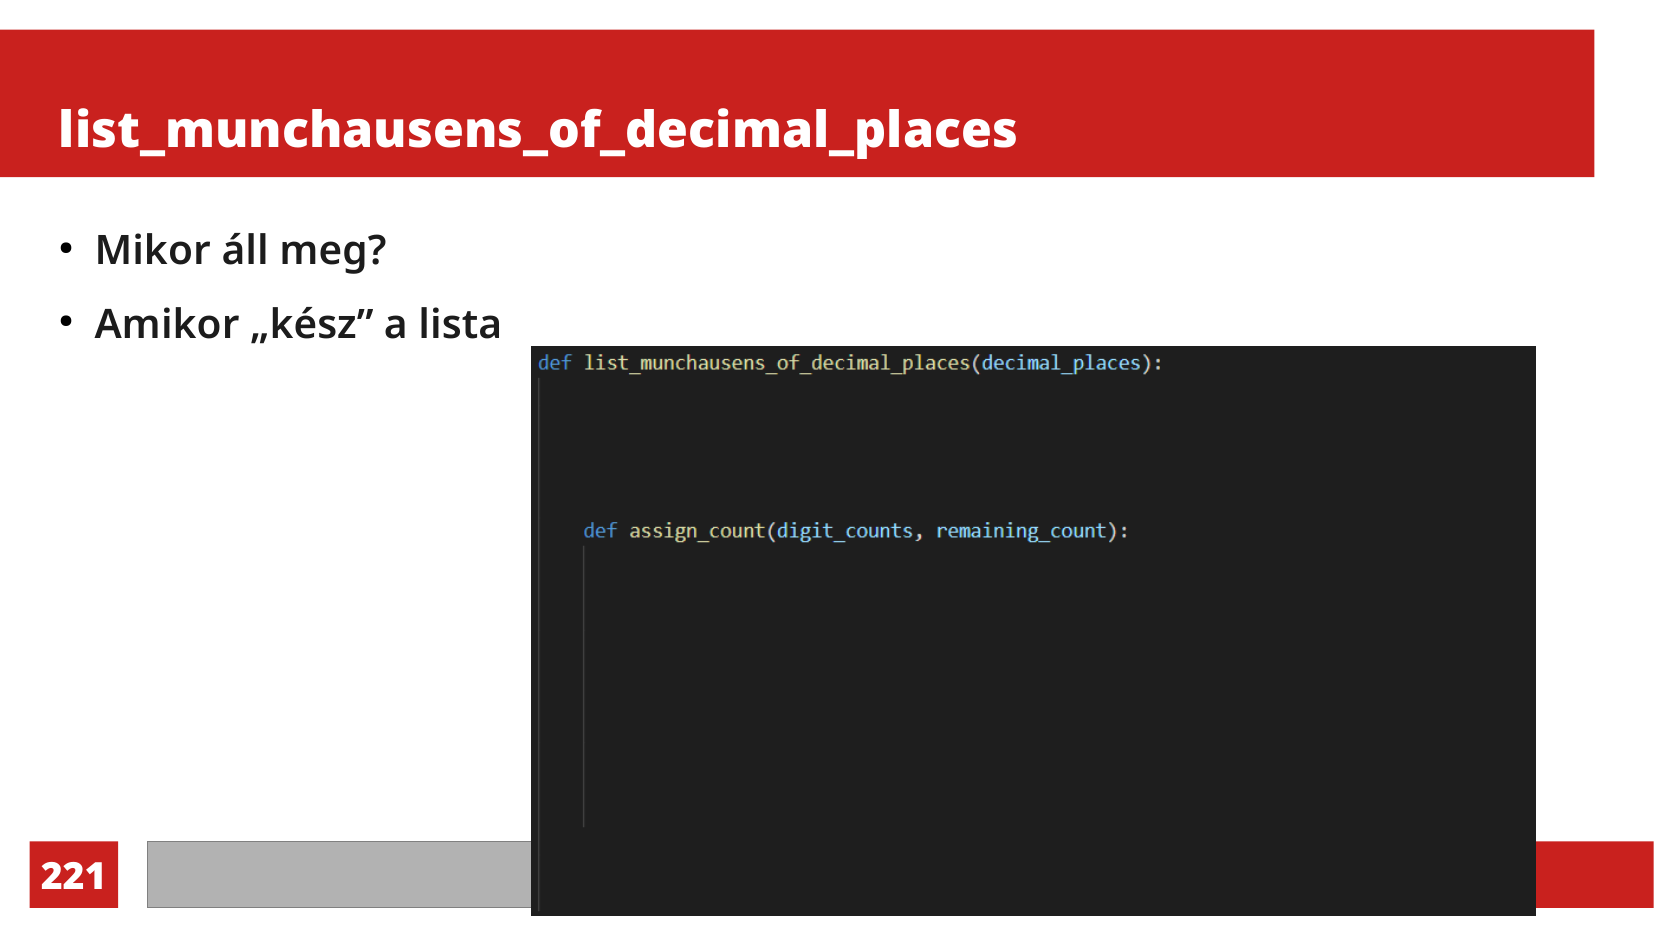

# list_munchausens_of_decimal_places
Mikor áll meg?
Amikor „kész” a lista
221